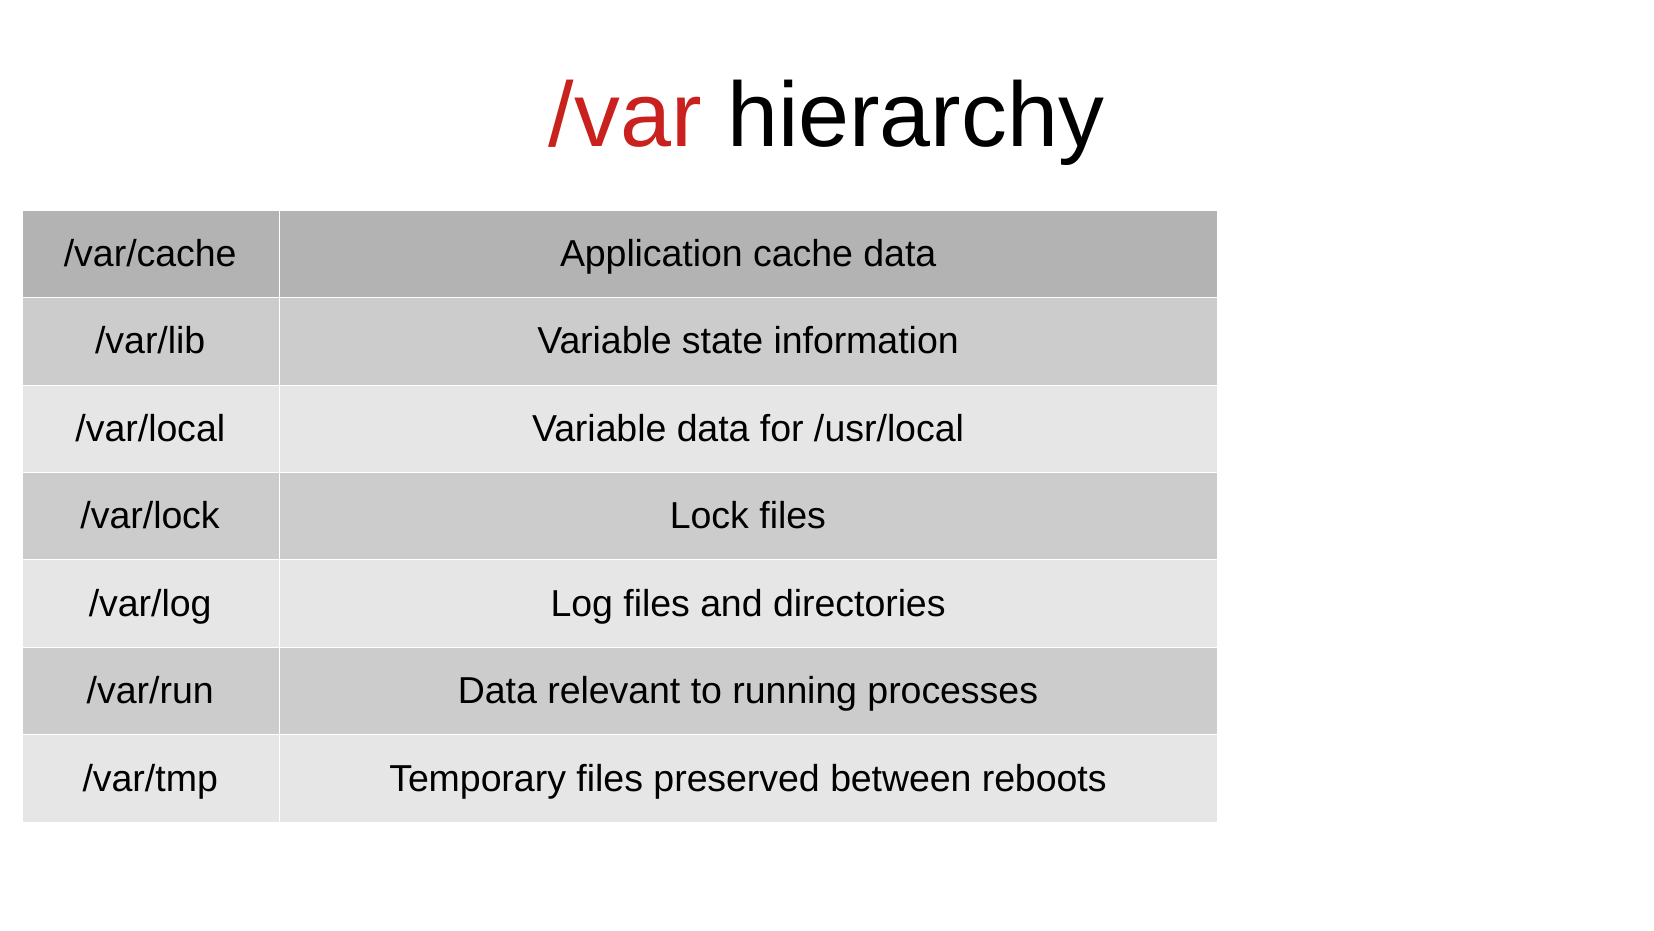

# /var hierarchy
| /var/cache | Application cache data |
| --- | --- |
| /var/lib | Variable state information |
| /var/local | Variable data for /usr/local |
| /var/lock | Lock files |
| /var/log | Log files and directories |
| /var/run | Data relevant to running processes |
| /var/tmp | Temporary files preserved between reboots |